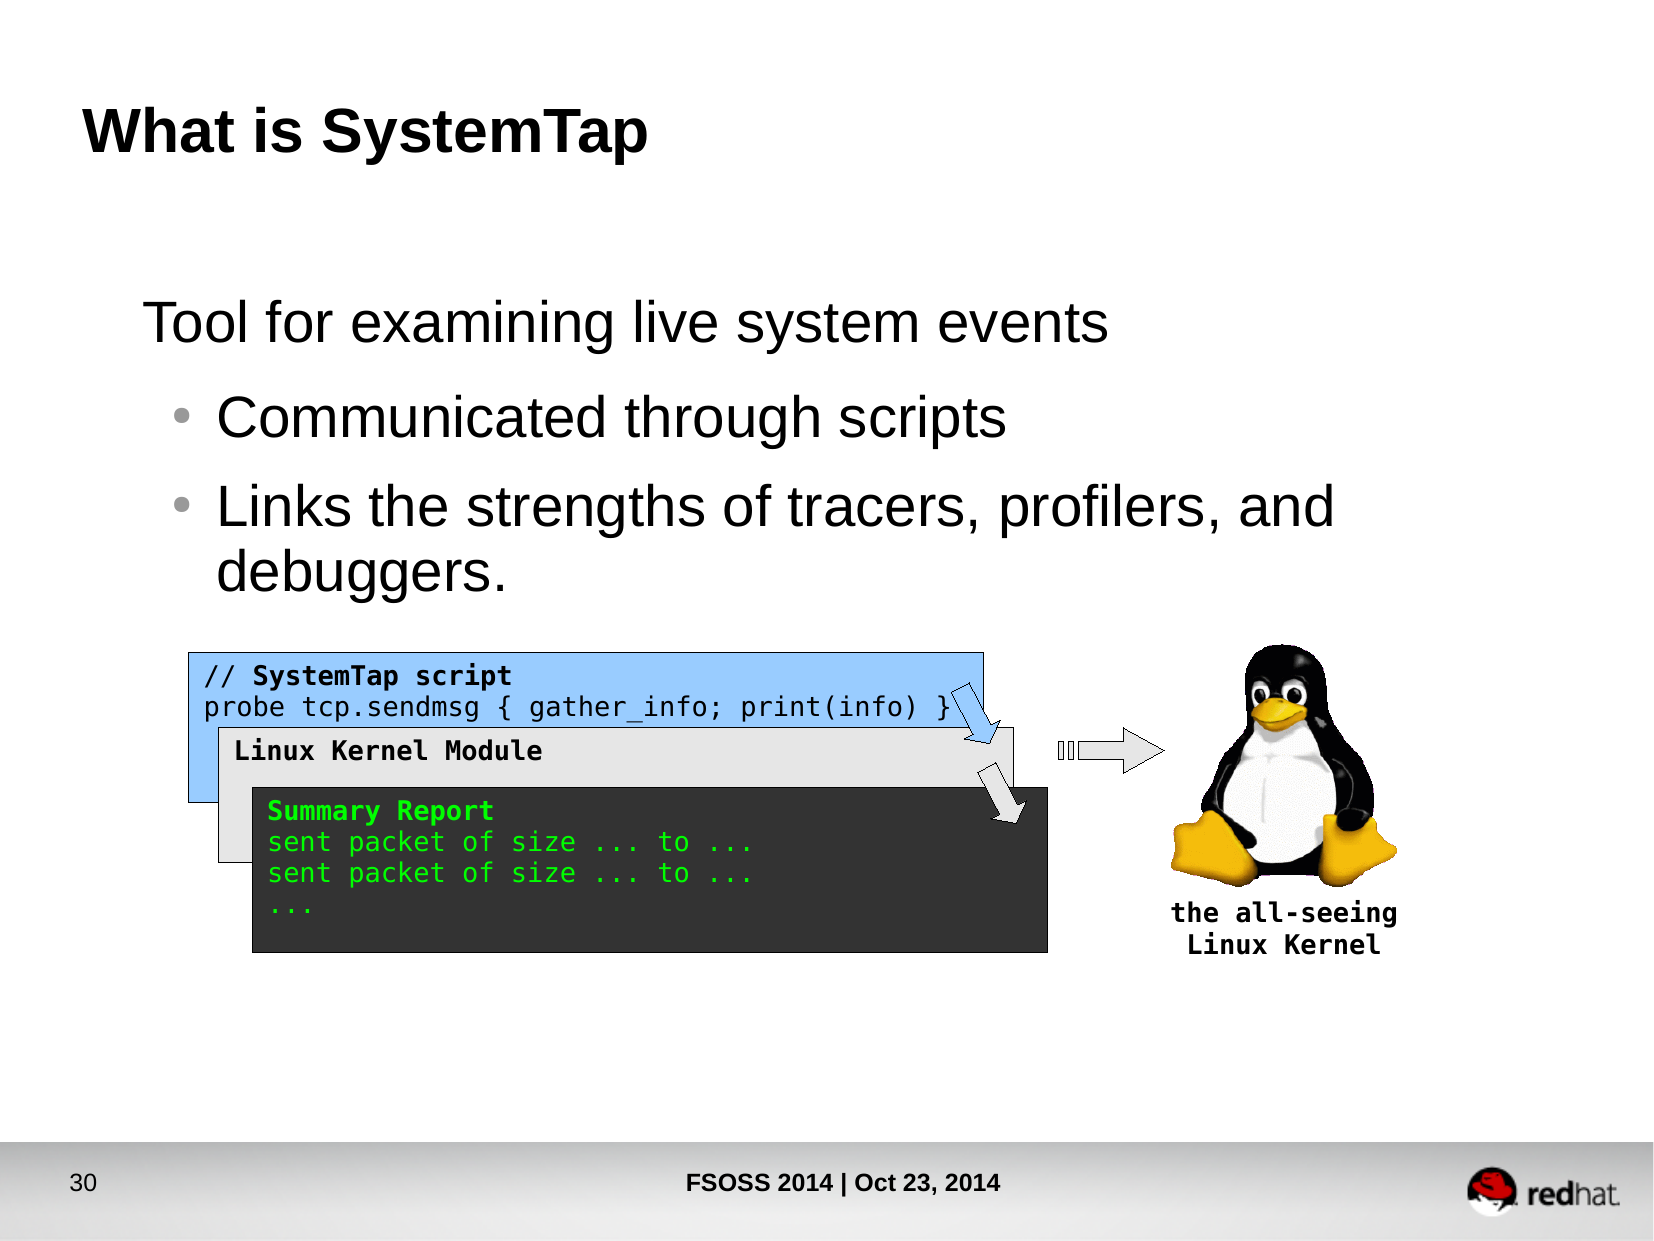

# What is SystemTap
Tool for examining live system events
Communicated through scripts
Links the strengths of tracers, profilers, and debuggers.
// SystemTap script
probe tcp.sendmsg { gather_info; print(info) }
Linux Kernel Module
Summary Report
sent packet of size ... to ...
sent packet of size ... to ...
...
the all-seeing Linux Kernel